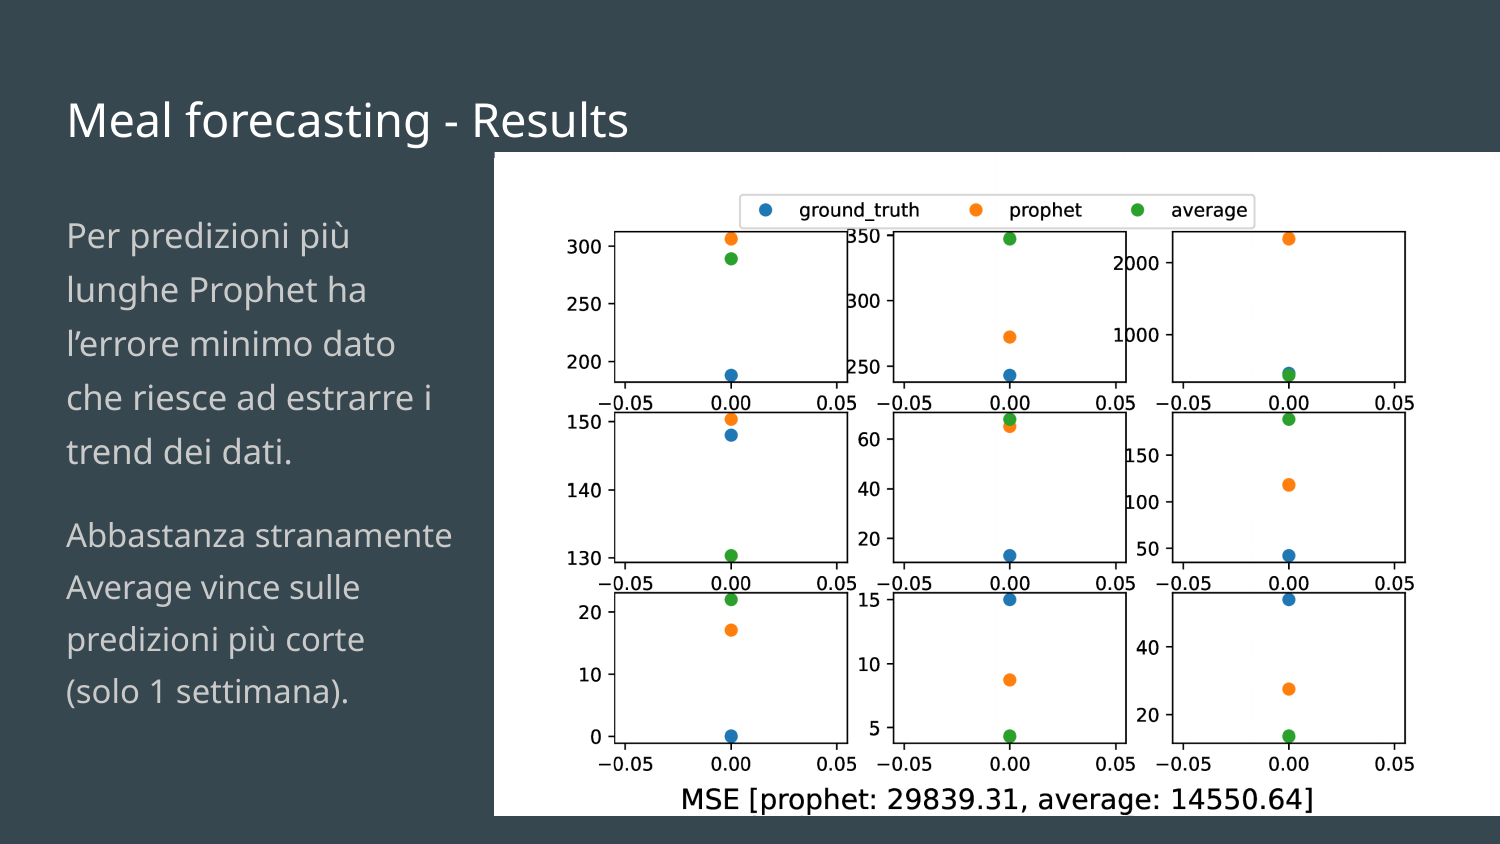

# Meal forecasting - Results
Per predizioni più lunghe Prophet ha l’errore minimo dato che riesce ad estrarre i trend dei dati.
Abbastanza stranamente Average vince sulle predizioni più corte
(solo 1 settimana).